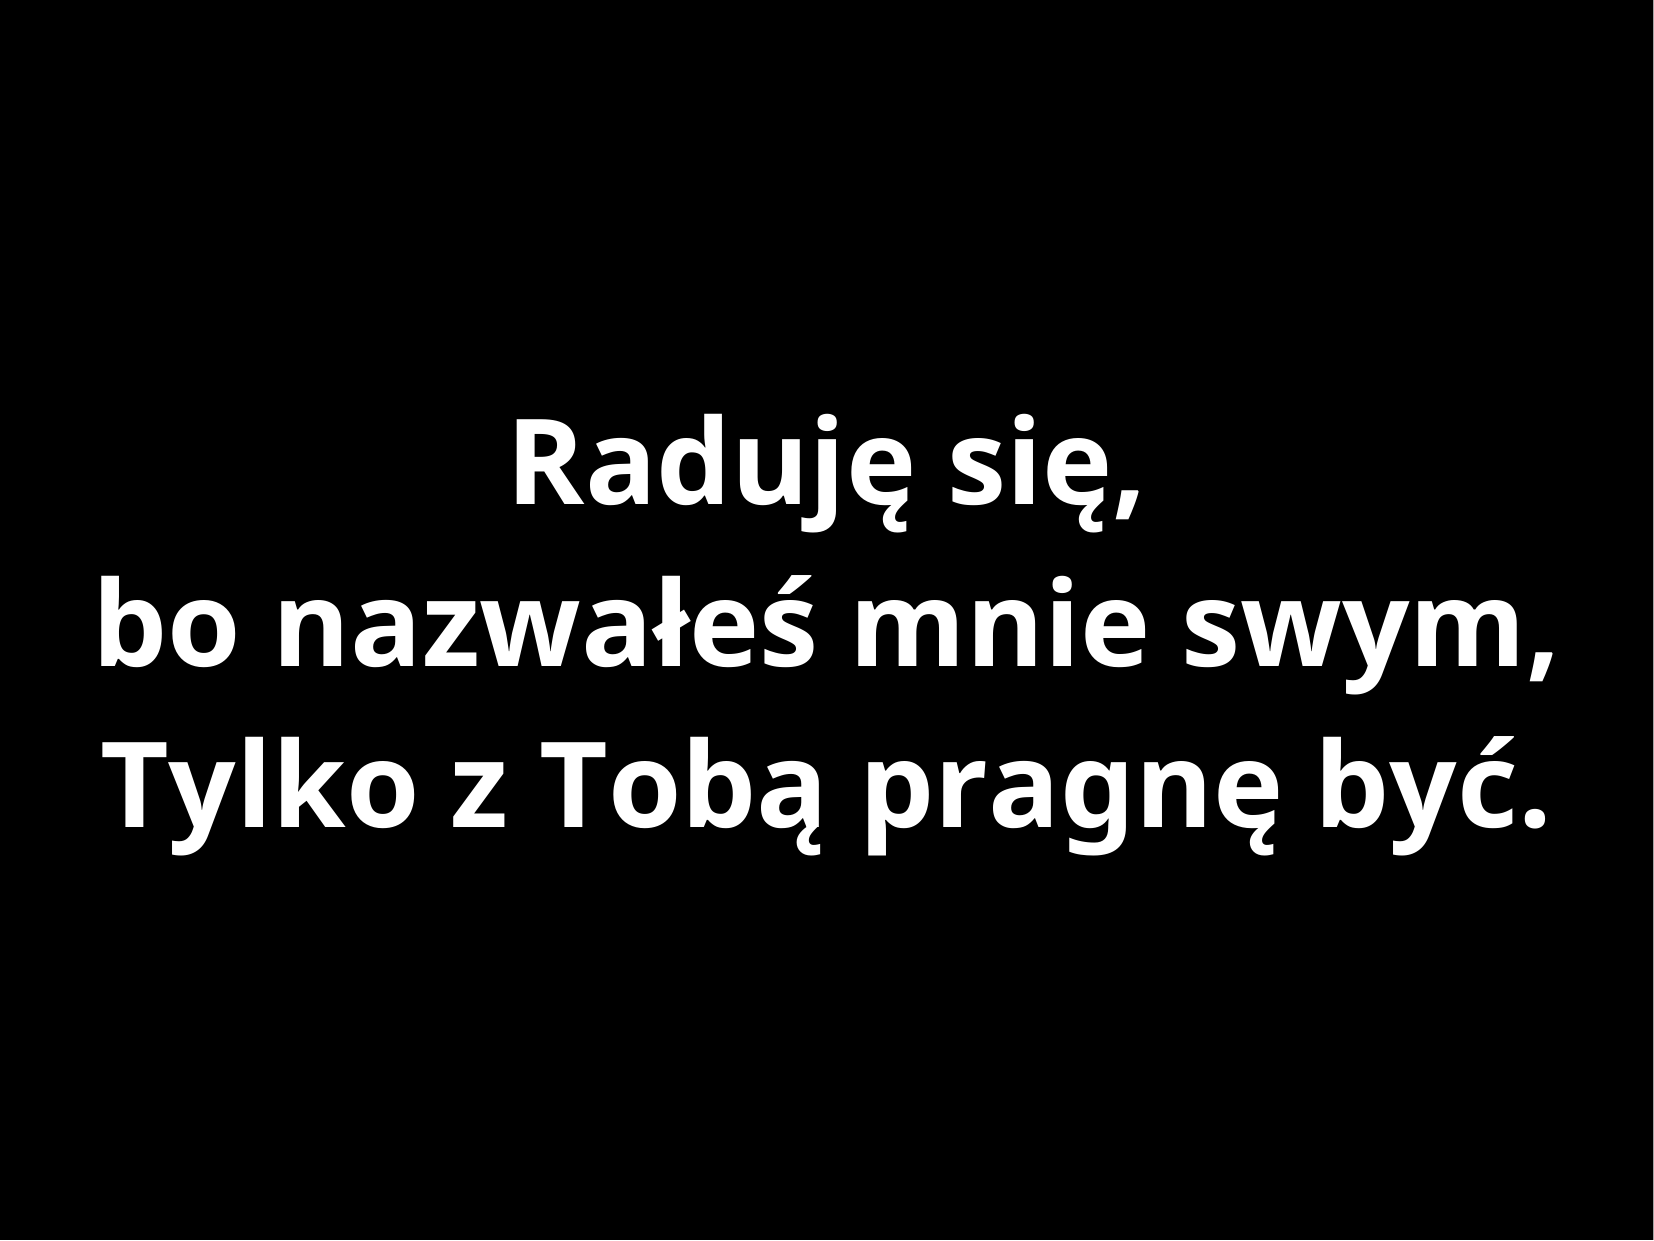

# Raduję się, bo nazwałeś mnie swym, Tylko z Tobą pragnę być.